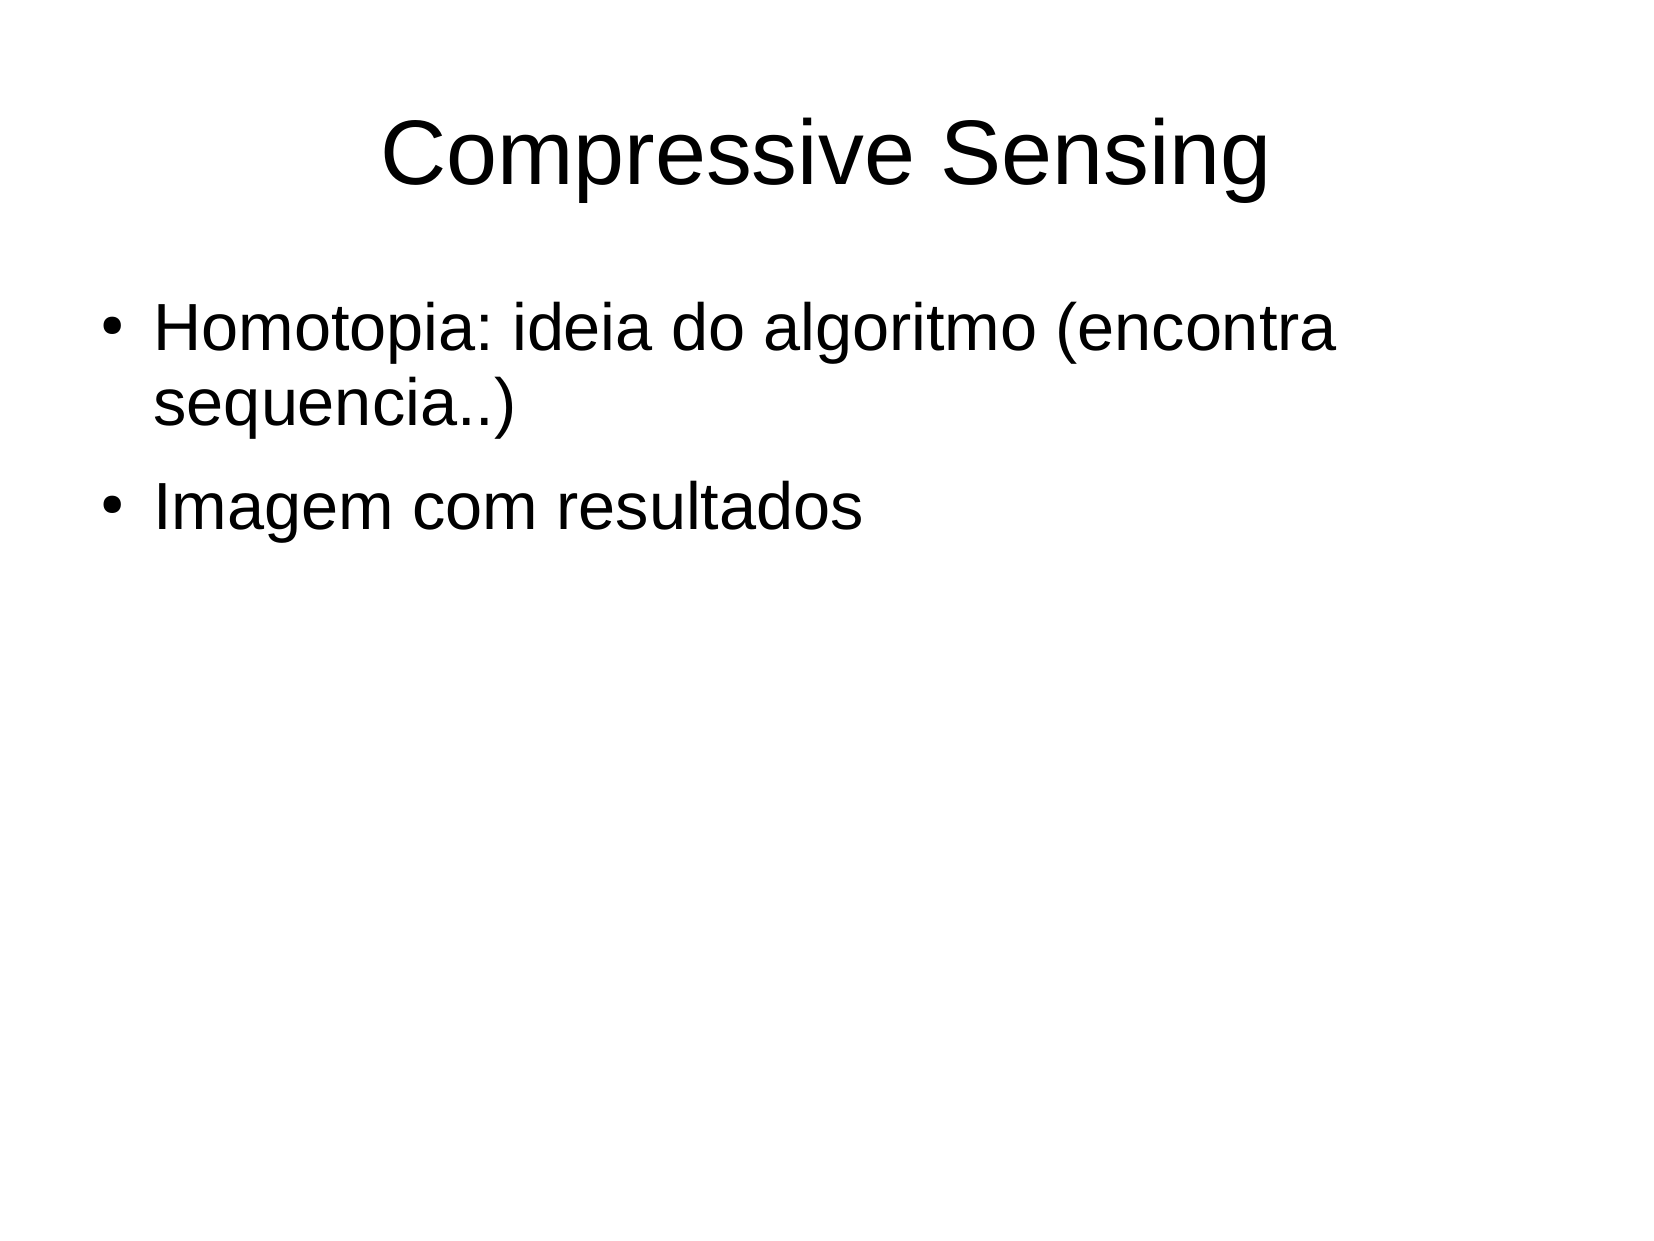

# Compressive Sensing
Homotopia: ideia do algoritmo (encontra sequencia..)
Imagem com resultados